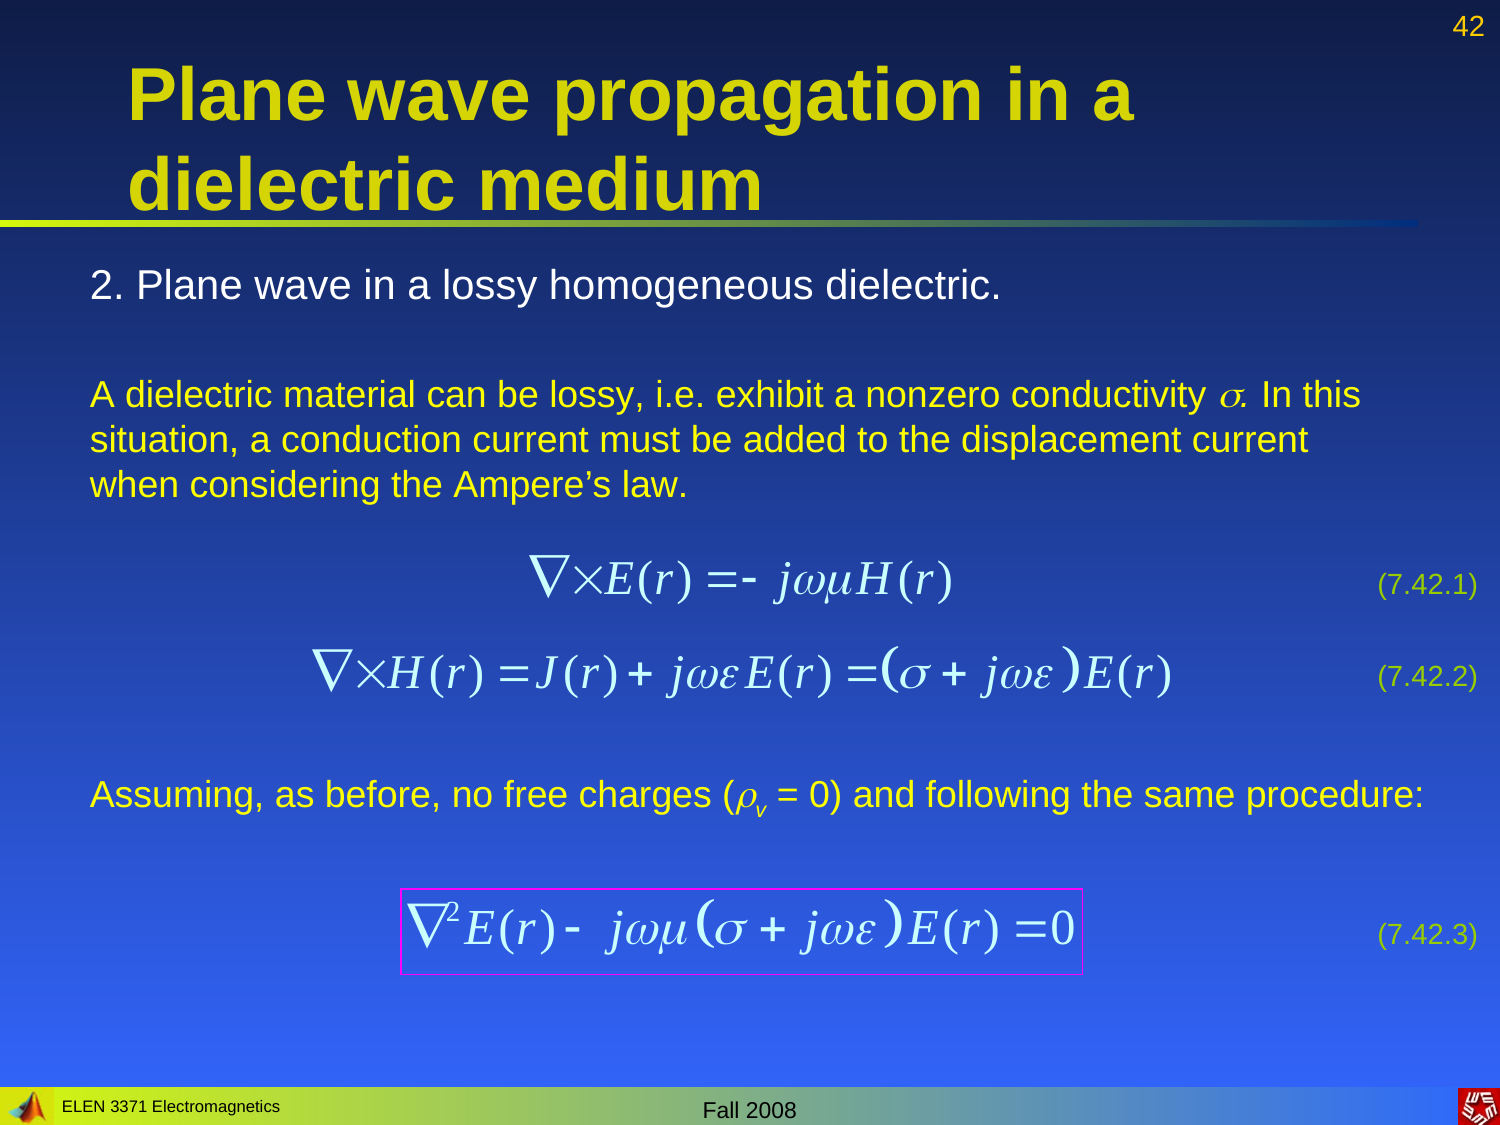

# Plane wave propagation in a dielectric medium
2. Plane wave in a lossy homogeneous dielectric.
A dielectric material can be lossy, i.e. exhibit a nonzero conductivity . In this situation, a conduction current must be added to the displacement current when considering the Ampere’s law.
(7.42.1)
(7.42.2)
Assuming, as before, no free charges (v = 0) and following the same procedure:
(7.42.3)